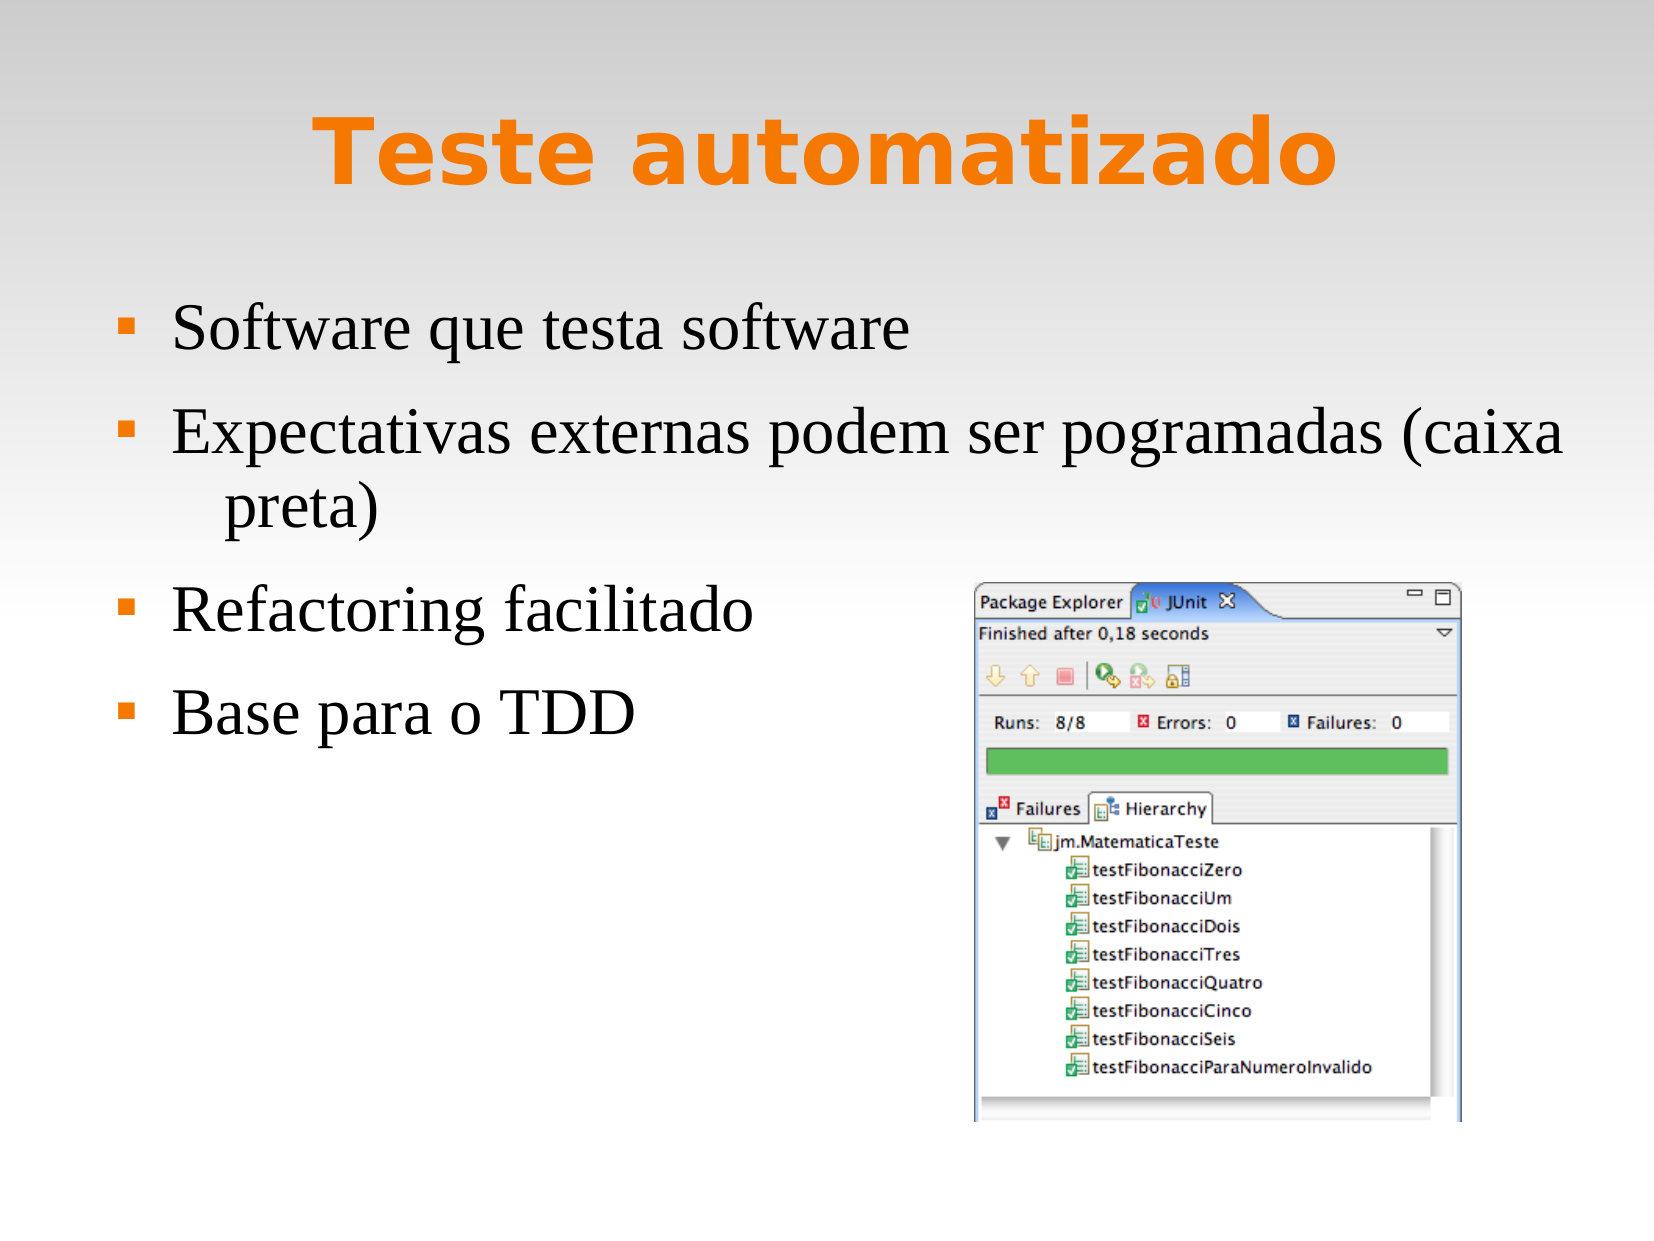

# Teste automatizado
Software que testa software
Expectativas externas podem ser pogramadas (caixa preta)
Refactoring facilitado
Base para o TDD